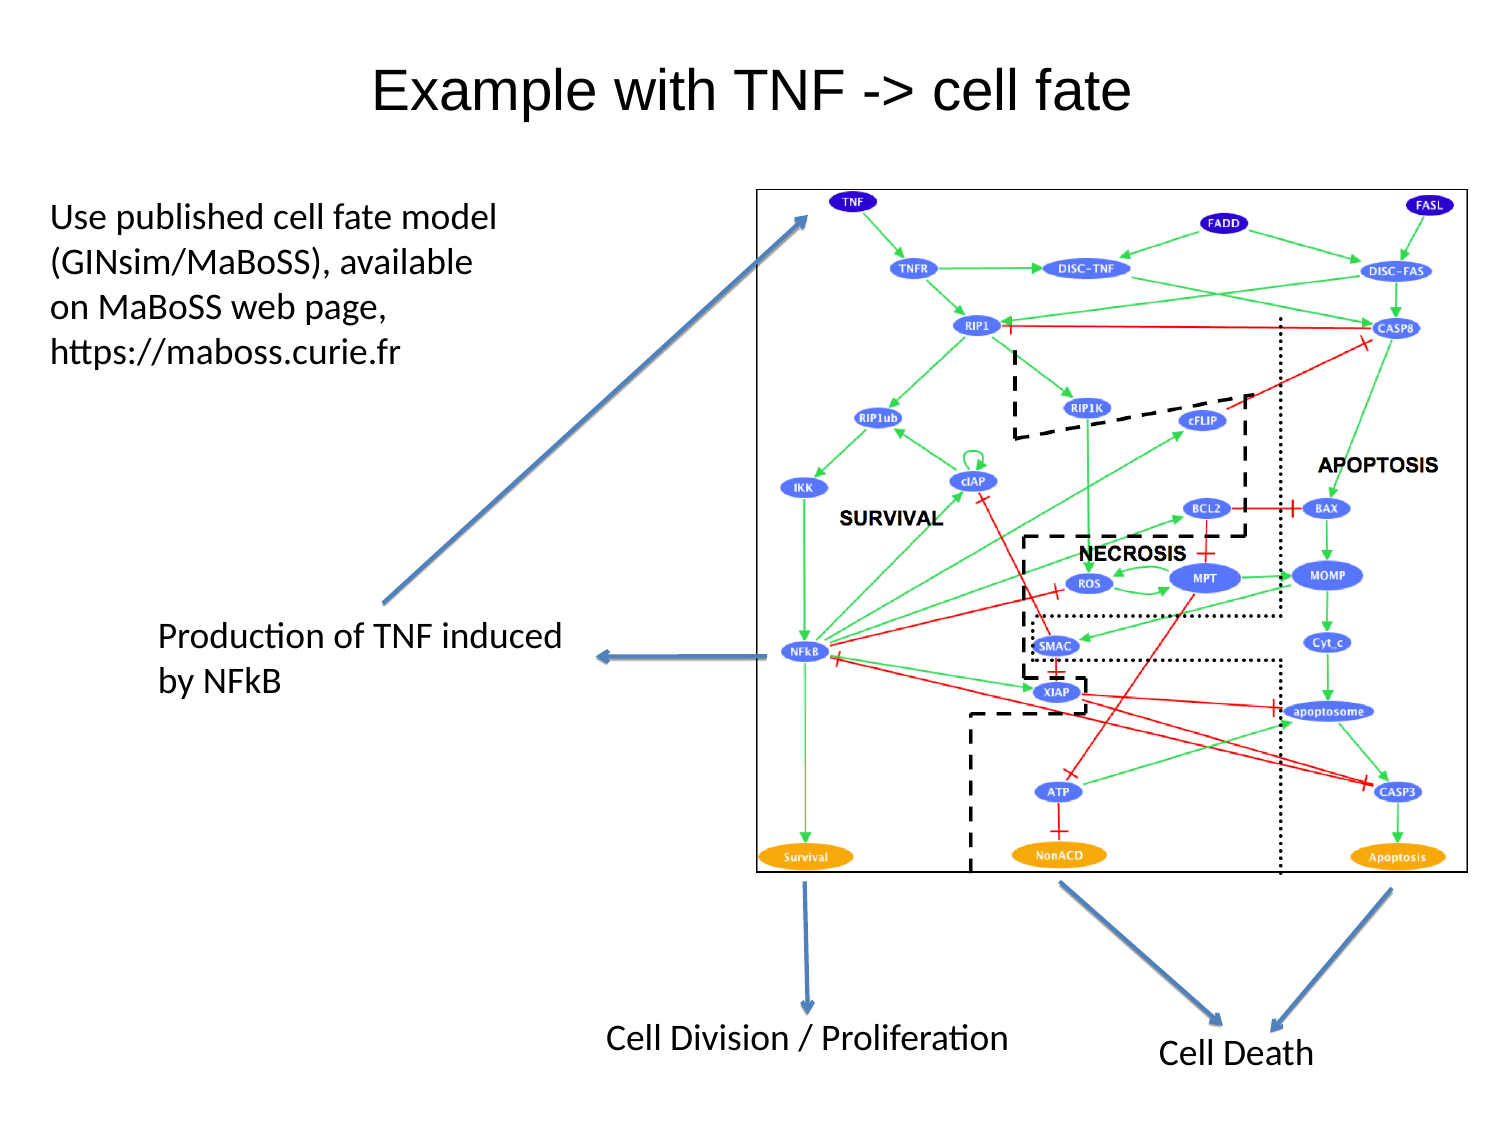

# Example with TNF -> cell fate
Use published cell fate model (GINsim/MaBoSS), available on MaBoSS web page,
https://maboss.curie.fr
Production of TNF induced by NFkB
Cell Division / Proliferation
Cell Death